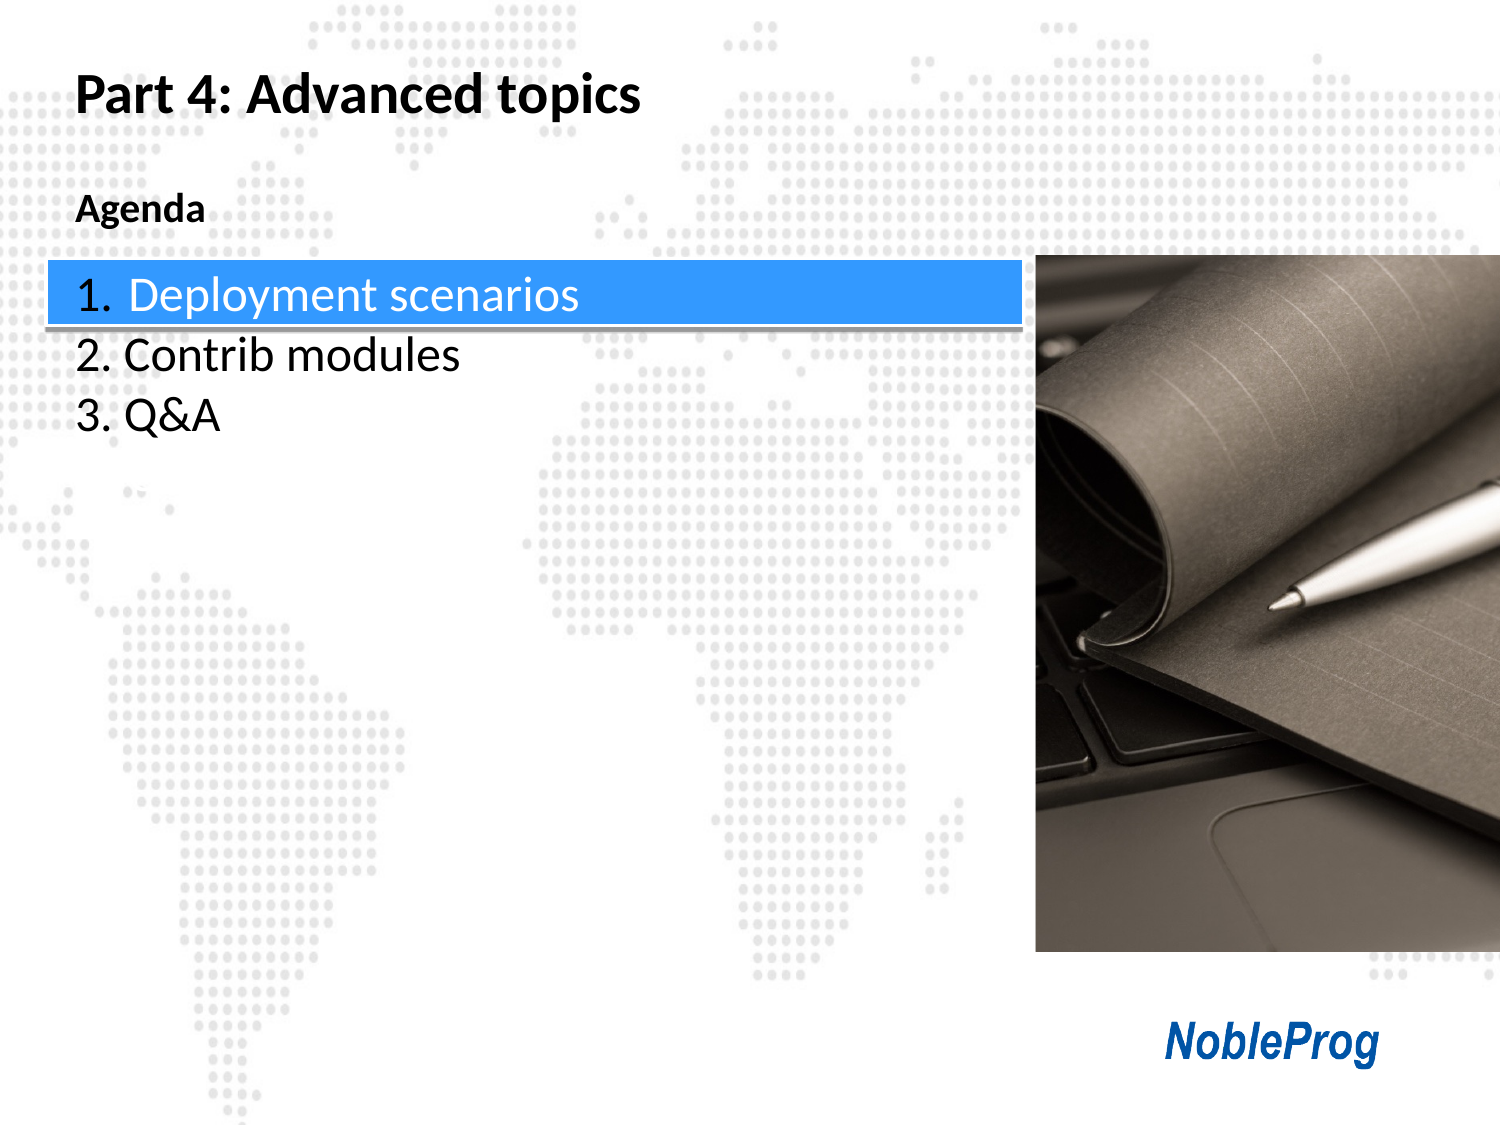

Part 4: Advanced topics
Agenda
Deployment scenarios
 Contrib modules
 Q&A
Client API